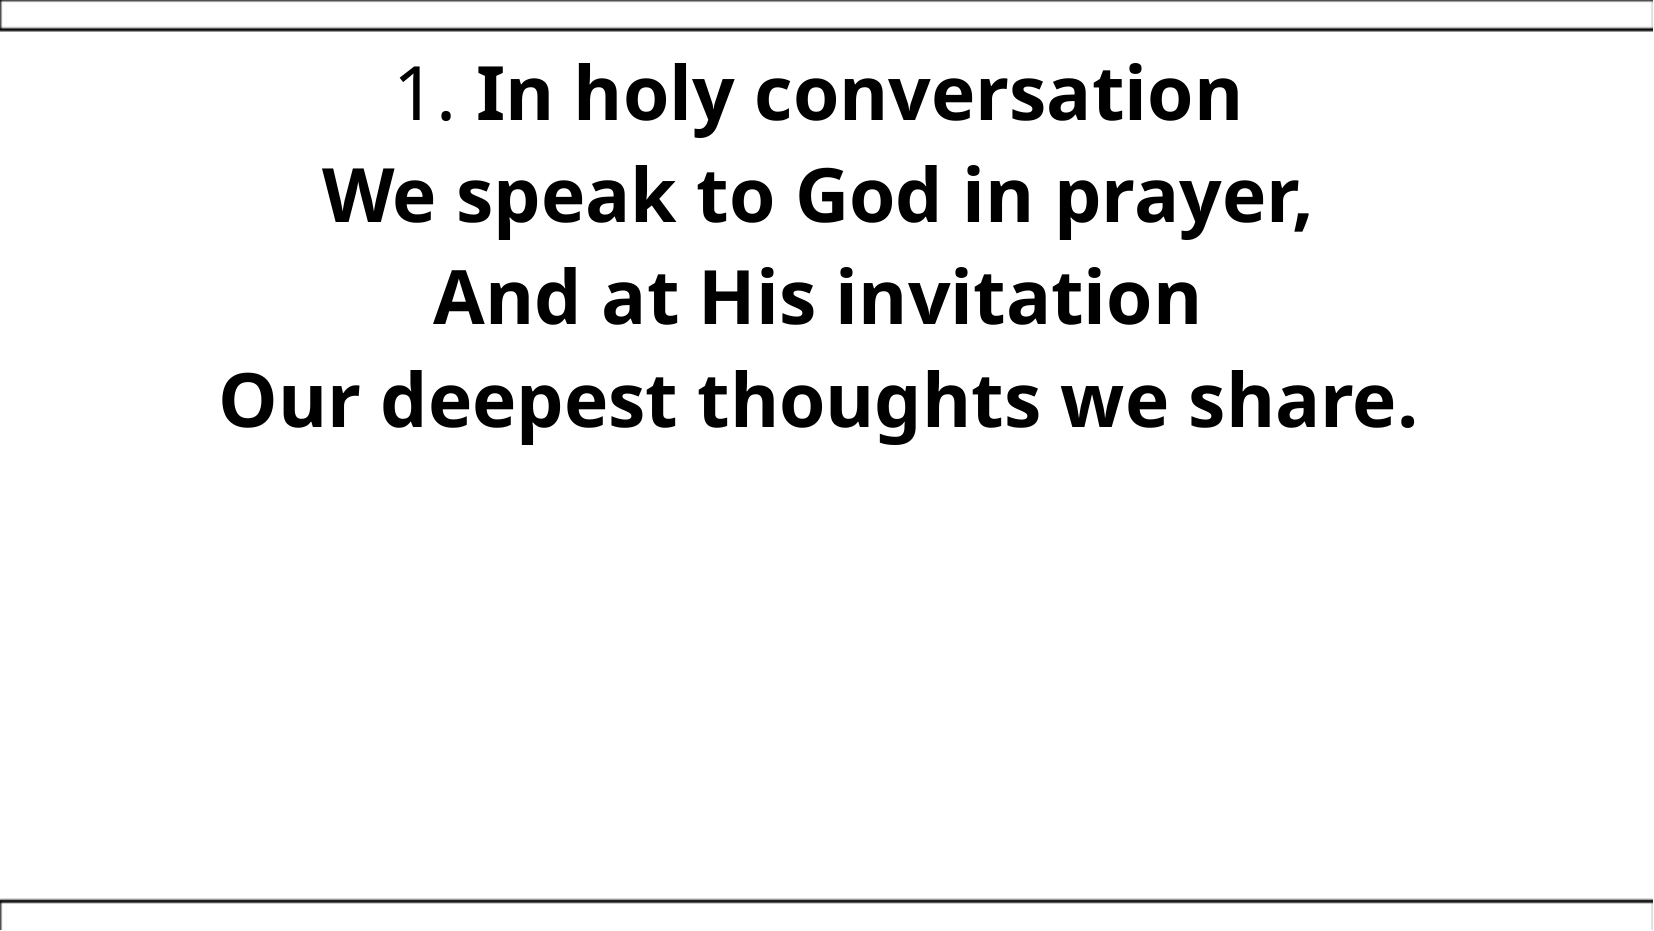

1. In holy conversation
We speak to God in prayer,
And at His invitation
Our deepest thoughts we share.